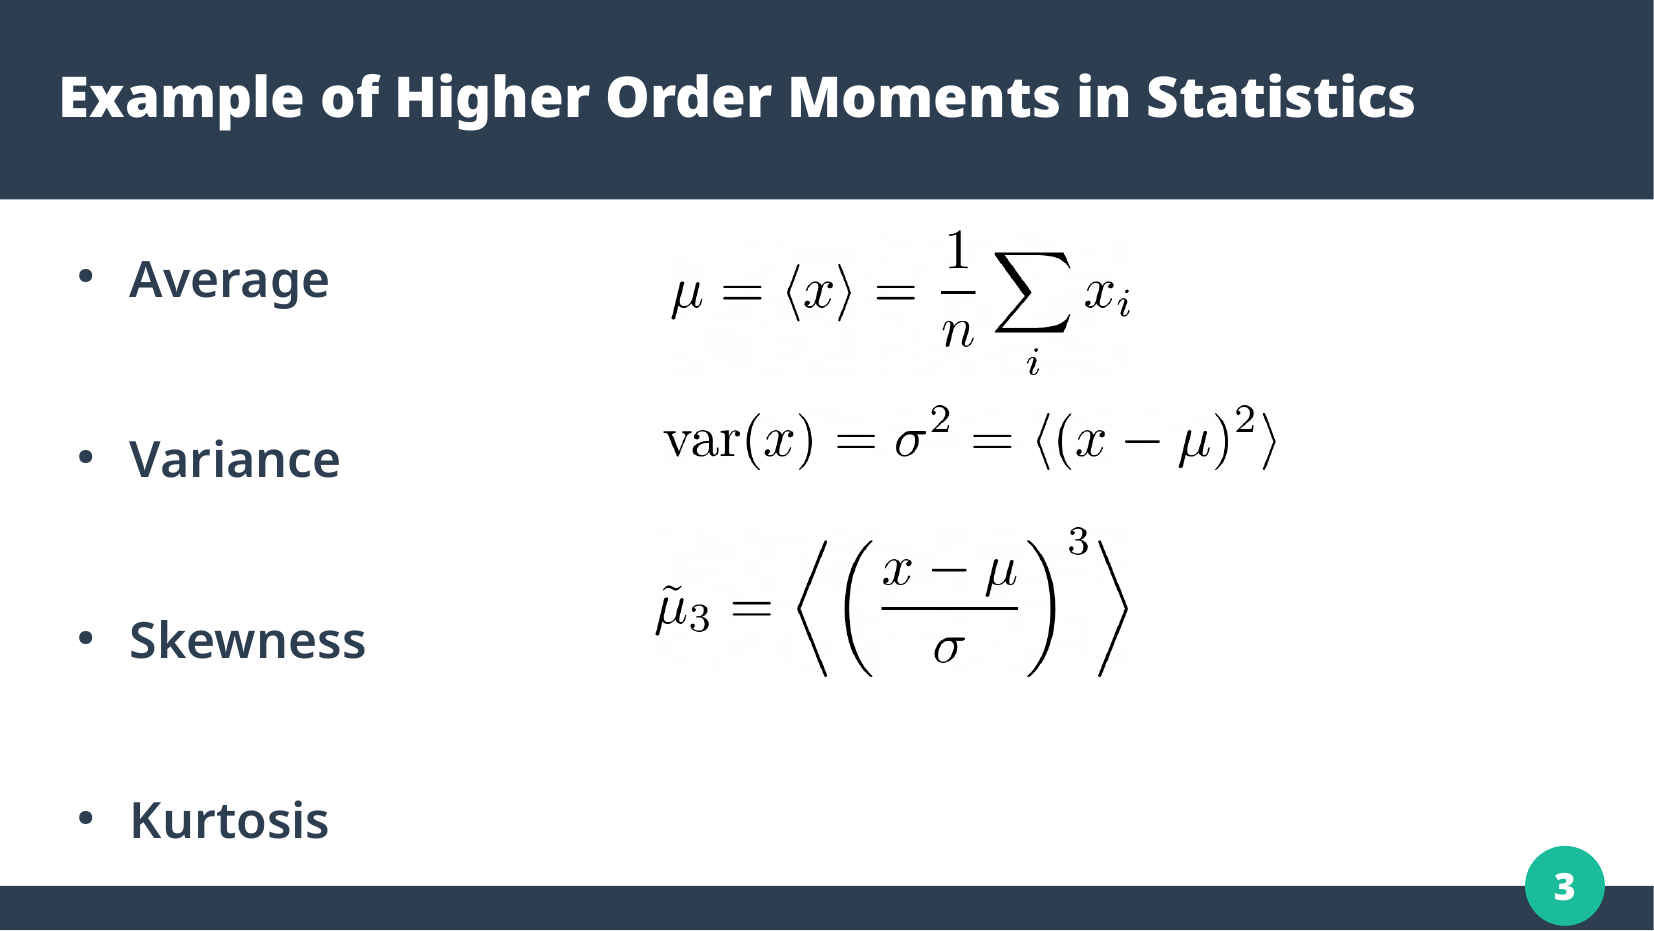

# Example of Higher Order Moments in Statistics
Average
Variance
Skewness
Kurtosis
\mu = \langle x \rangle = \frac{1}{n} \sum_{i} x_i
\mathrm{var}(x)=\sigma^2 = \langle (x - \mu)^2 \rangle
\tilde{\mu}_3 = \biggl< \left( \frac{x-\mu}{\sigma} \right)^3\biggr>
\tilde{\mu}_4 = \biggl< \left( \frac{x-\mu}{\sigma} \right)^4\biggr>